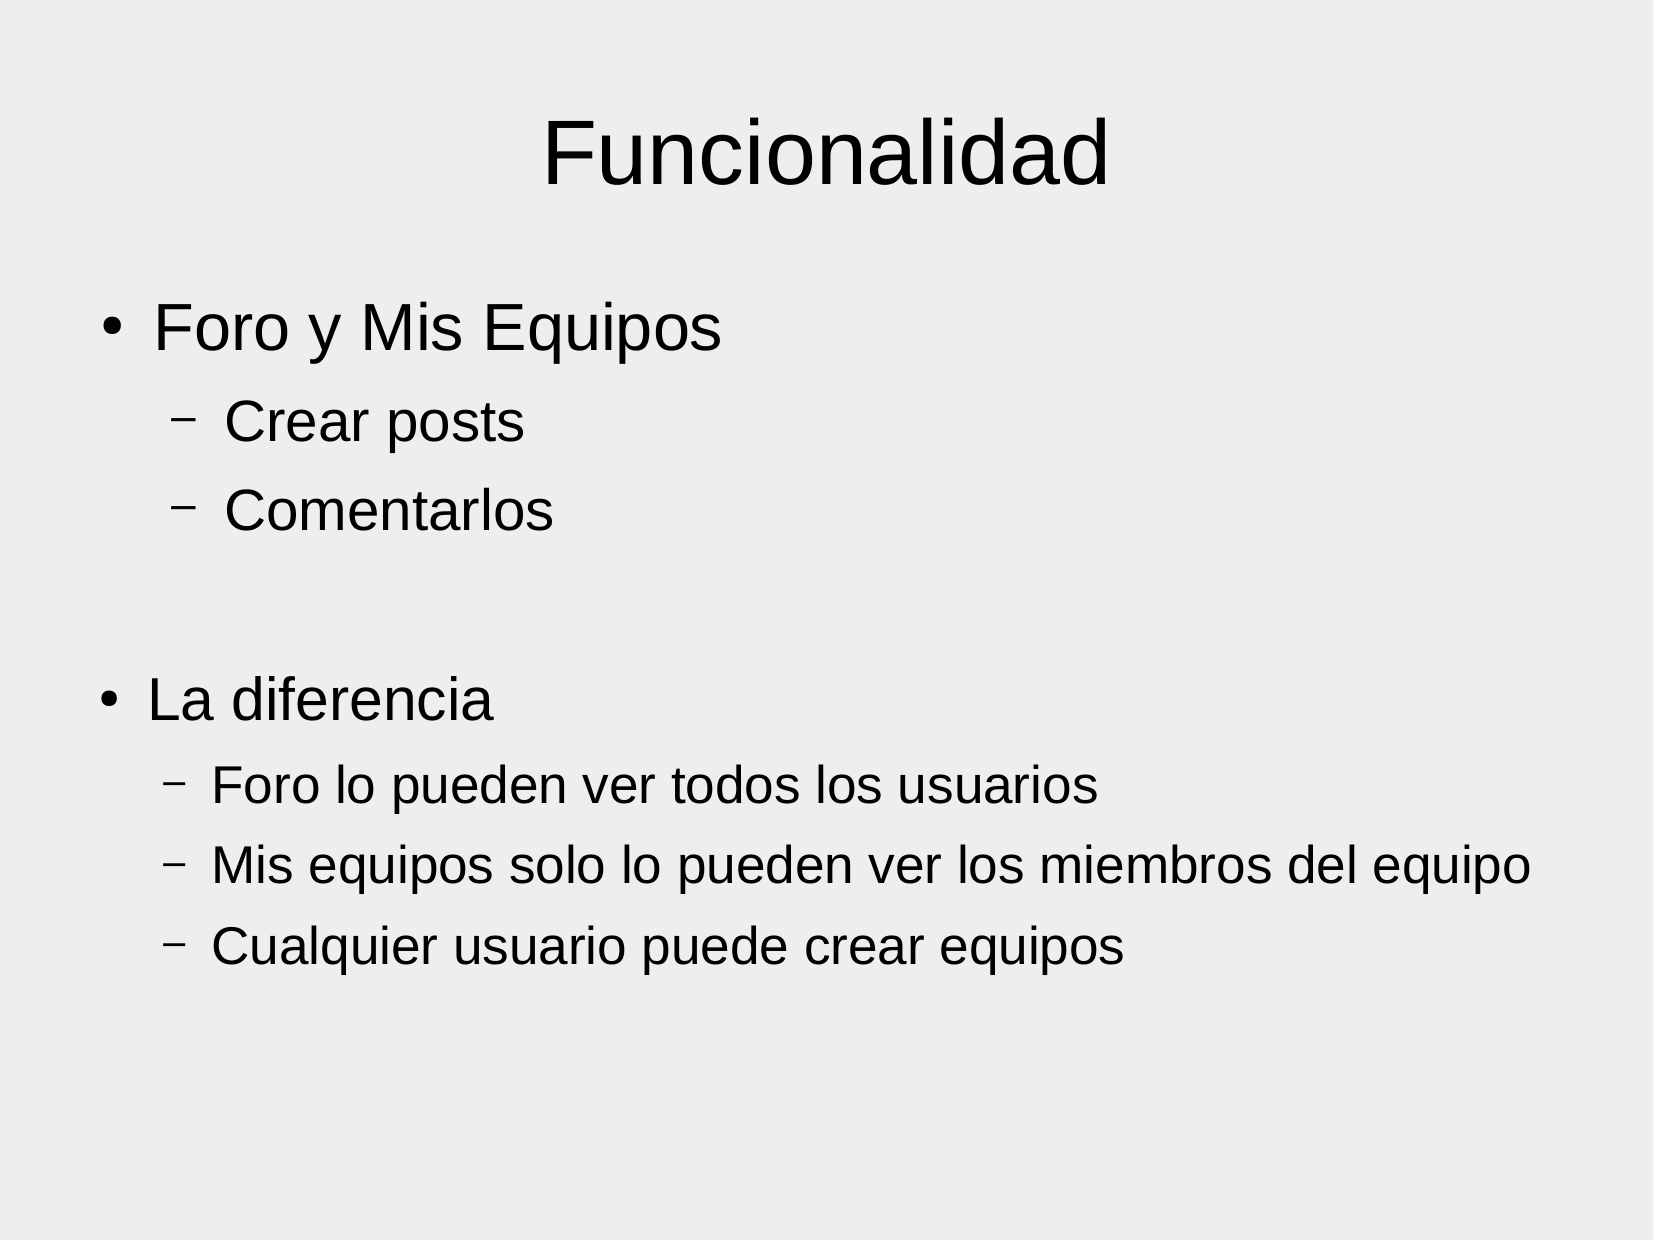

# Funcionalidad
Foro y Mis Equipos
Crear posts
Comentarlos
La diferencia
Foro lo pueden ver todos los usuarios
Mis equipos solo lo pueden ver los miembros del equipo
Cualquier usuario puede crear equipos